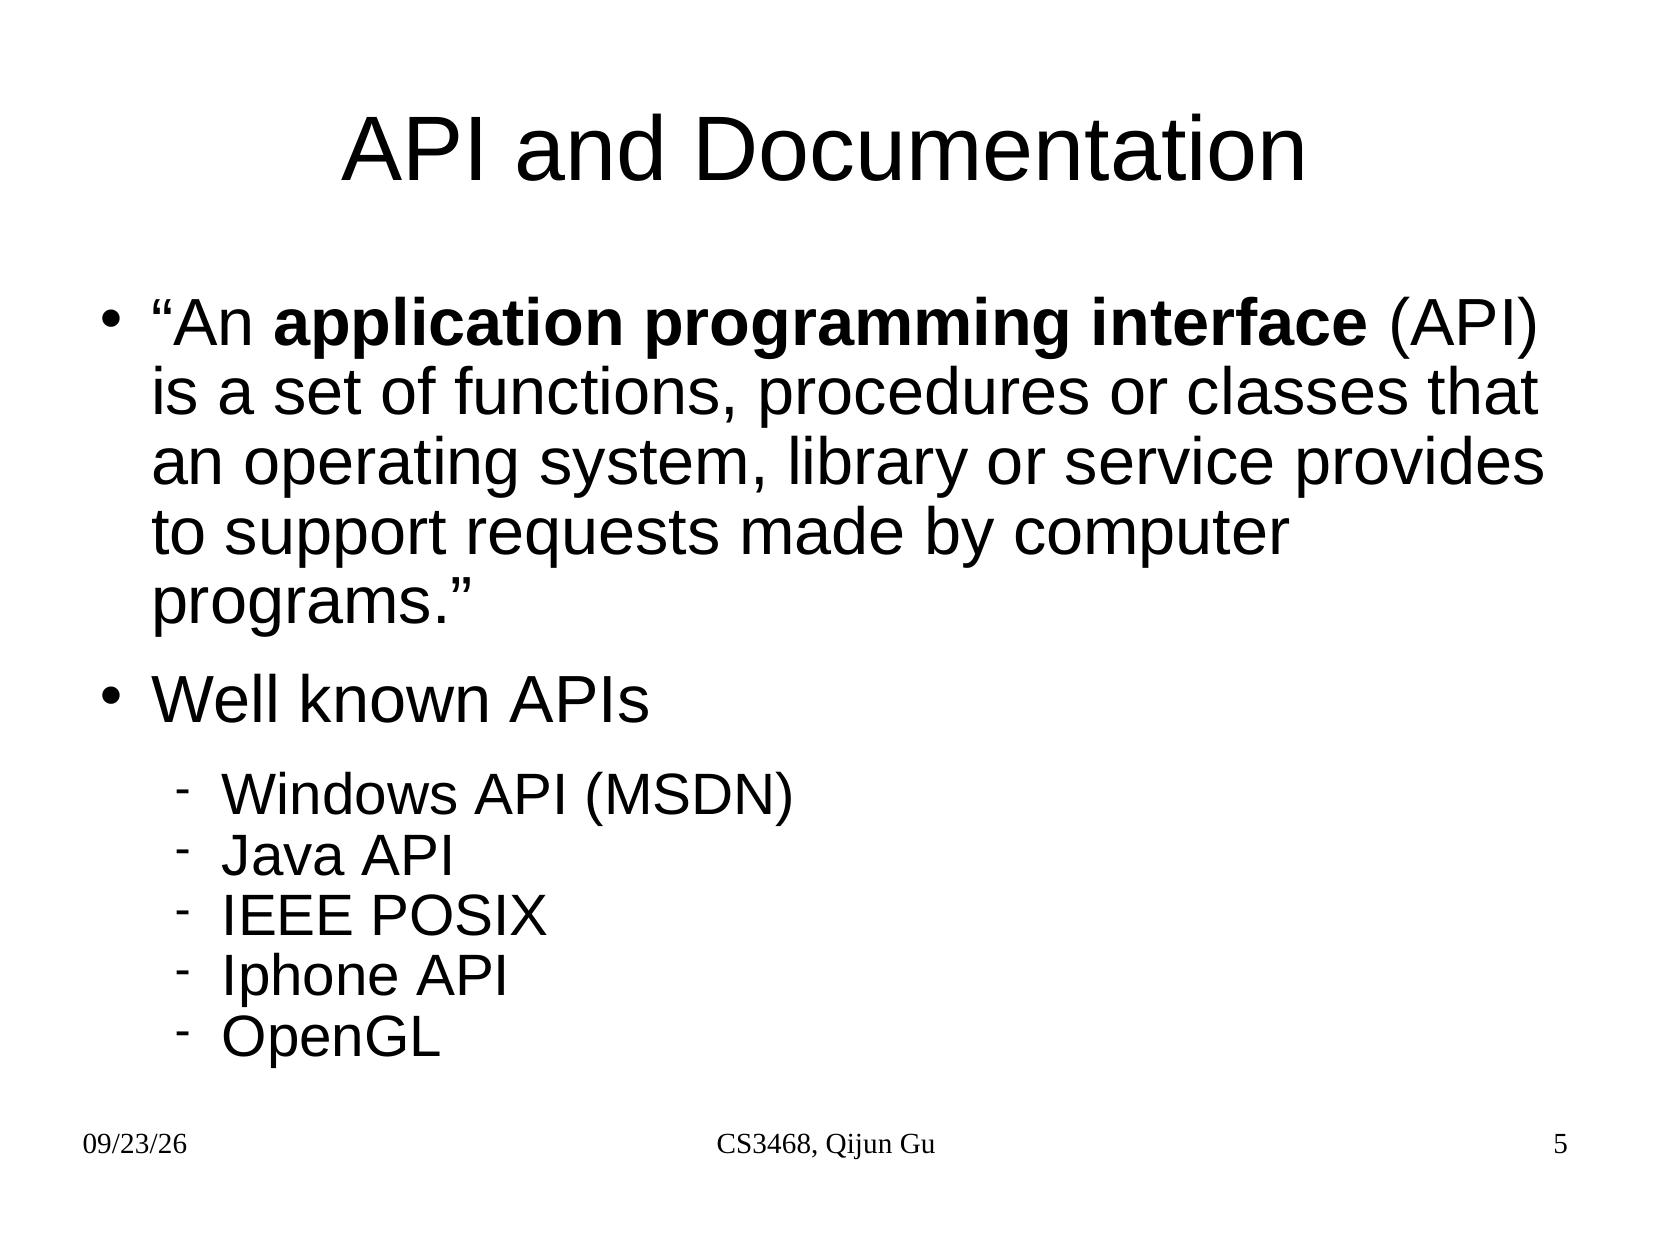

# API and Documentation
“An application programming interface (API) is a set of functions, procedures or classes that an operating system, library or service provides to support requests made by computer programs.”
Well known APIs
Windows API (MSDN)
Java API
IEEE POSIX
Iphone API
OpenGL
CS3468, Qijun Gu
5